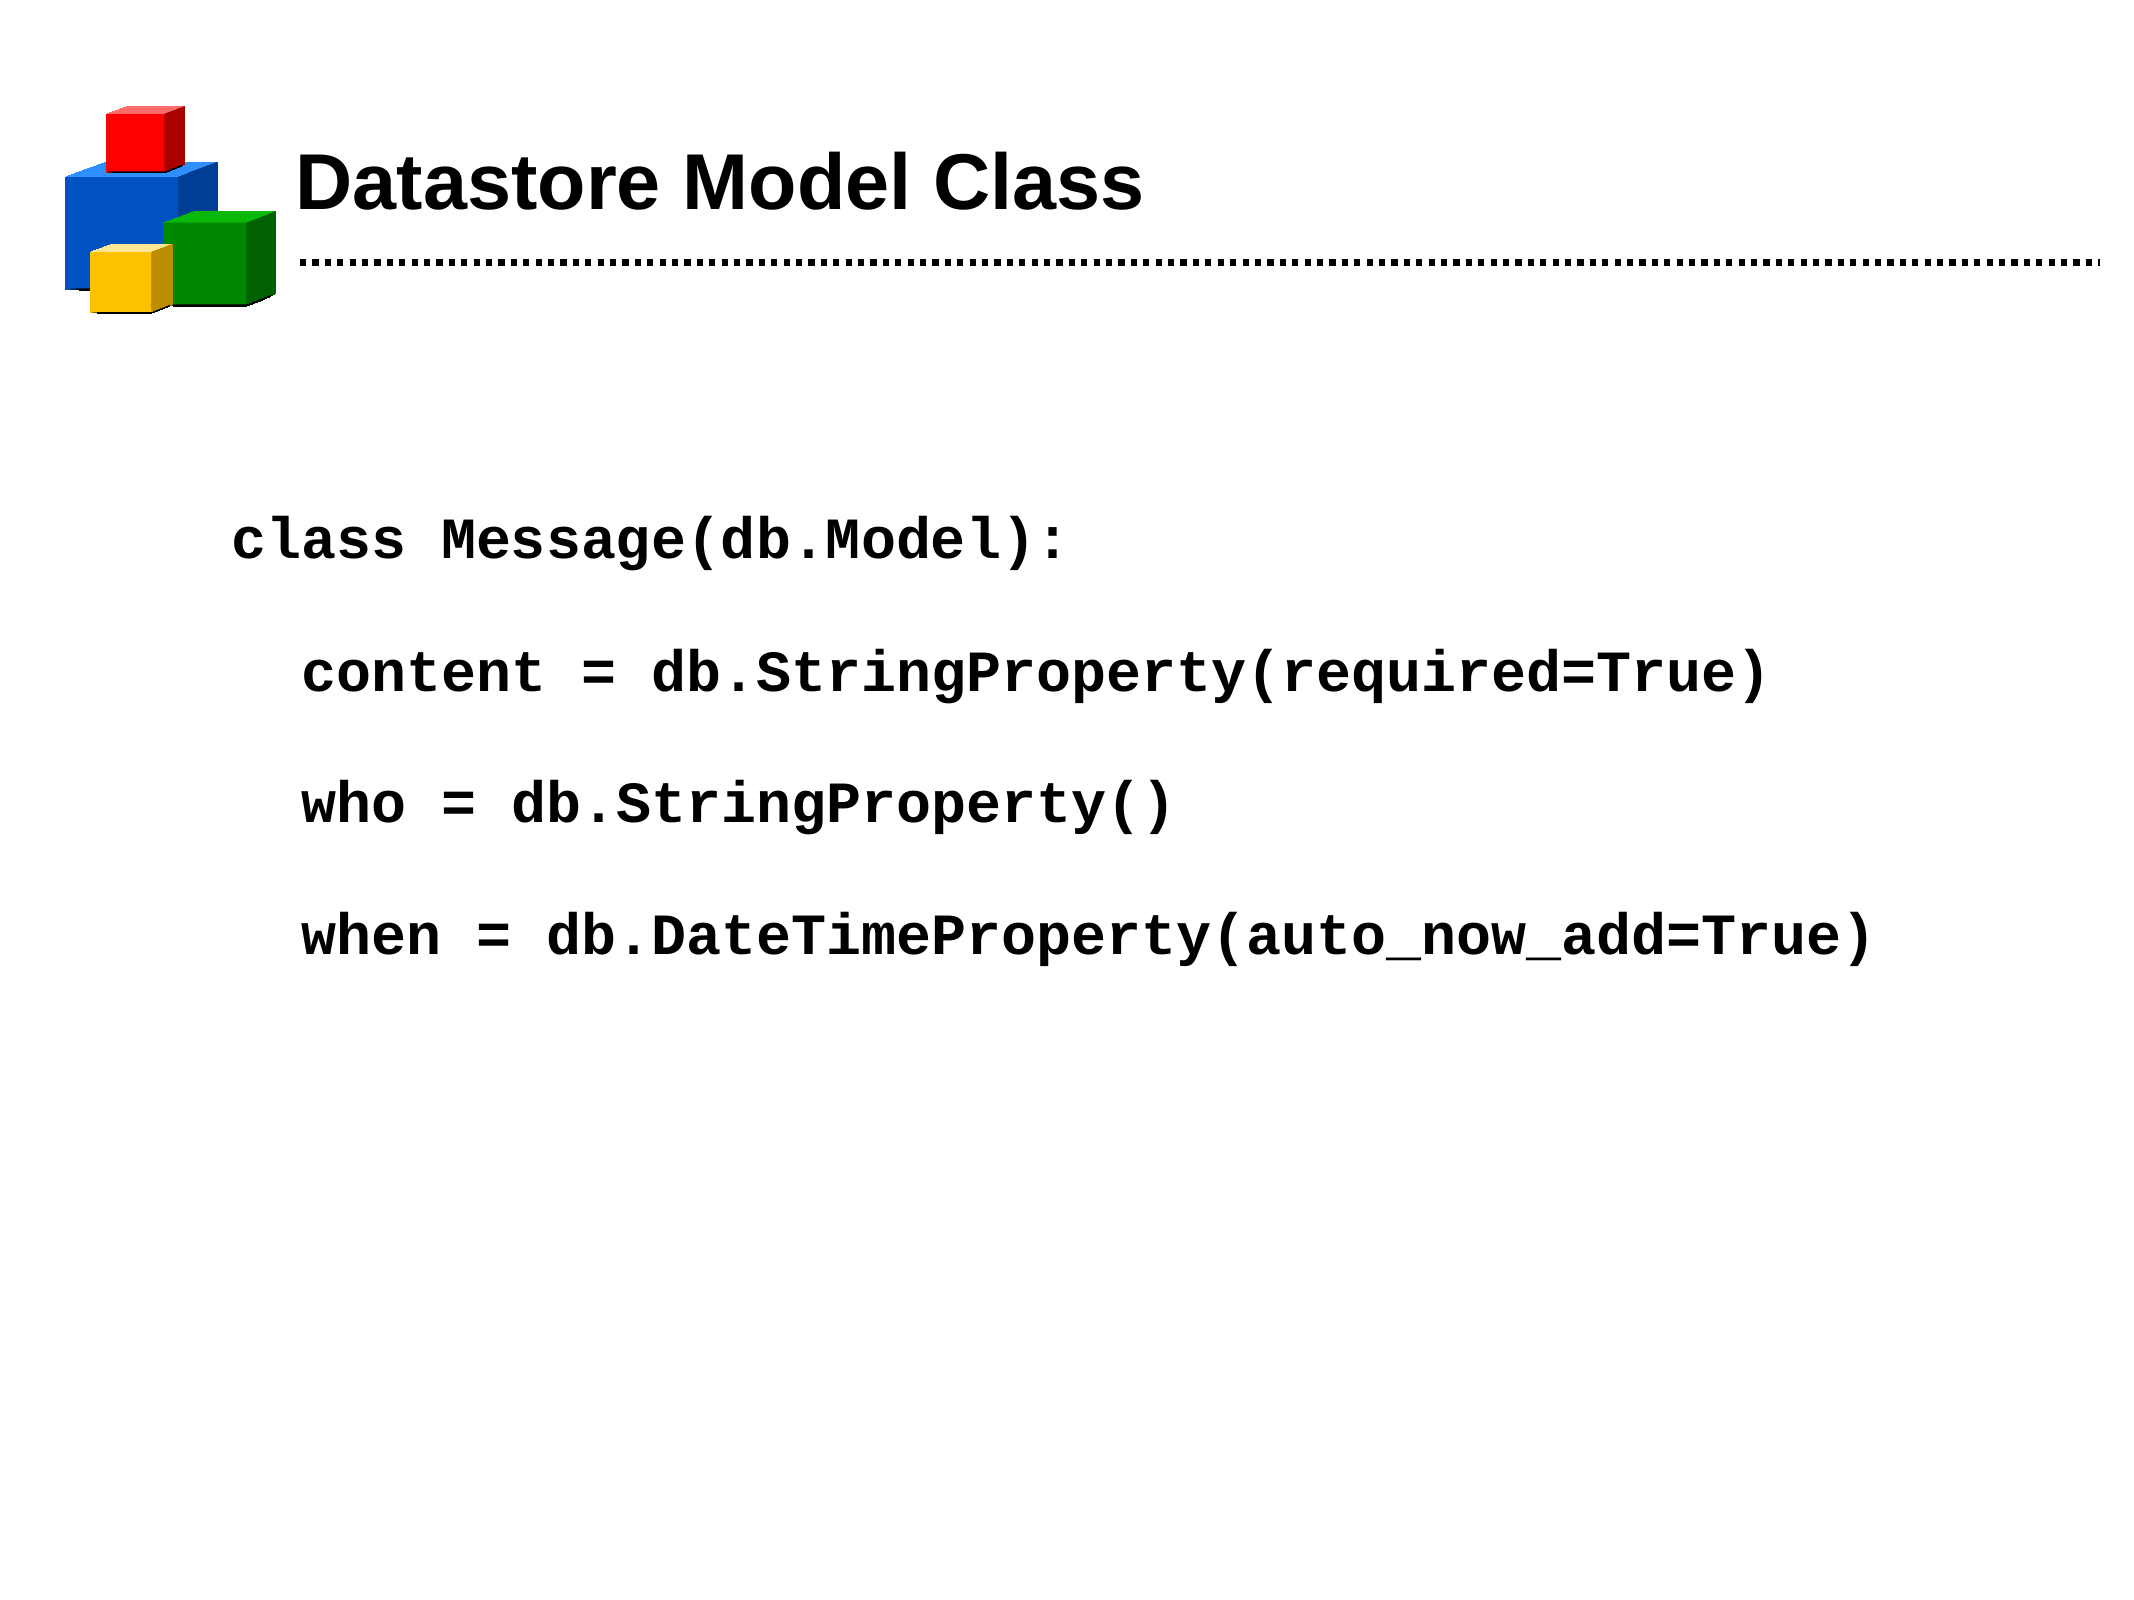

Datastore Model Class
class Message(db.Model):
 content = db.StringProperty(required=True)
 who = db.StringProperty()
 when = db.DateTimeProperty(auto_now_add=True)